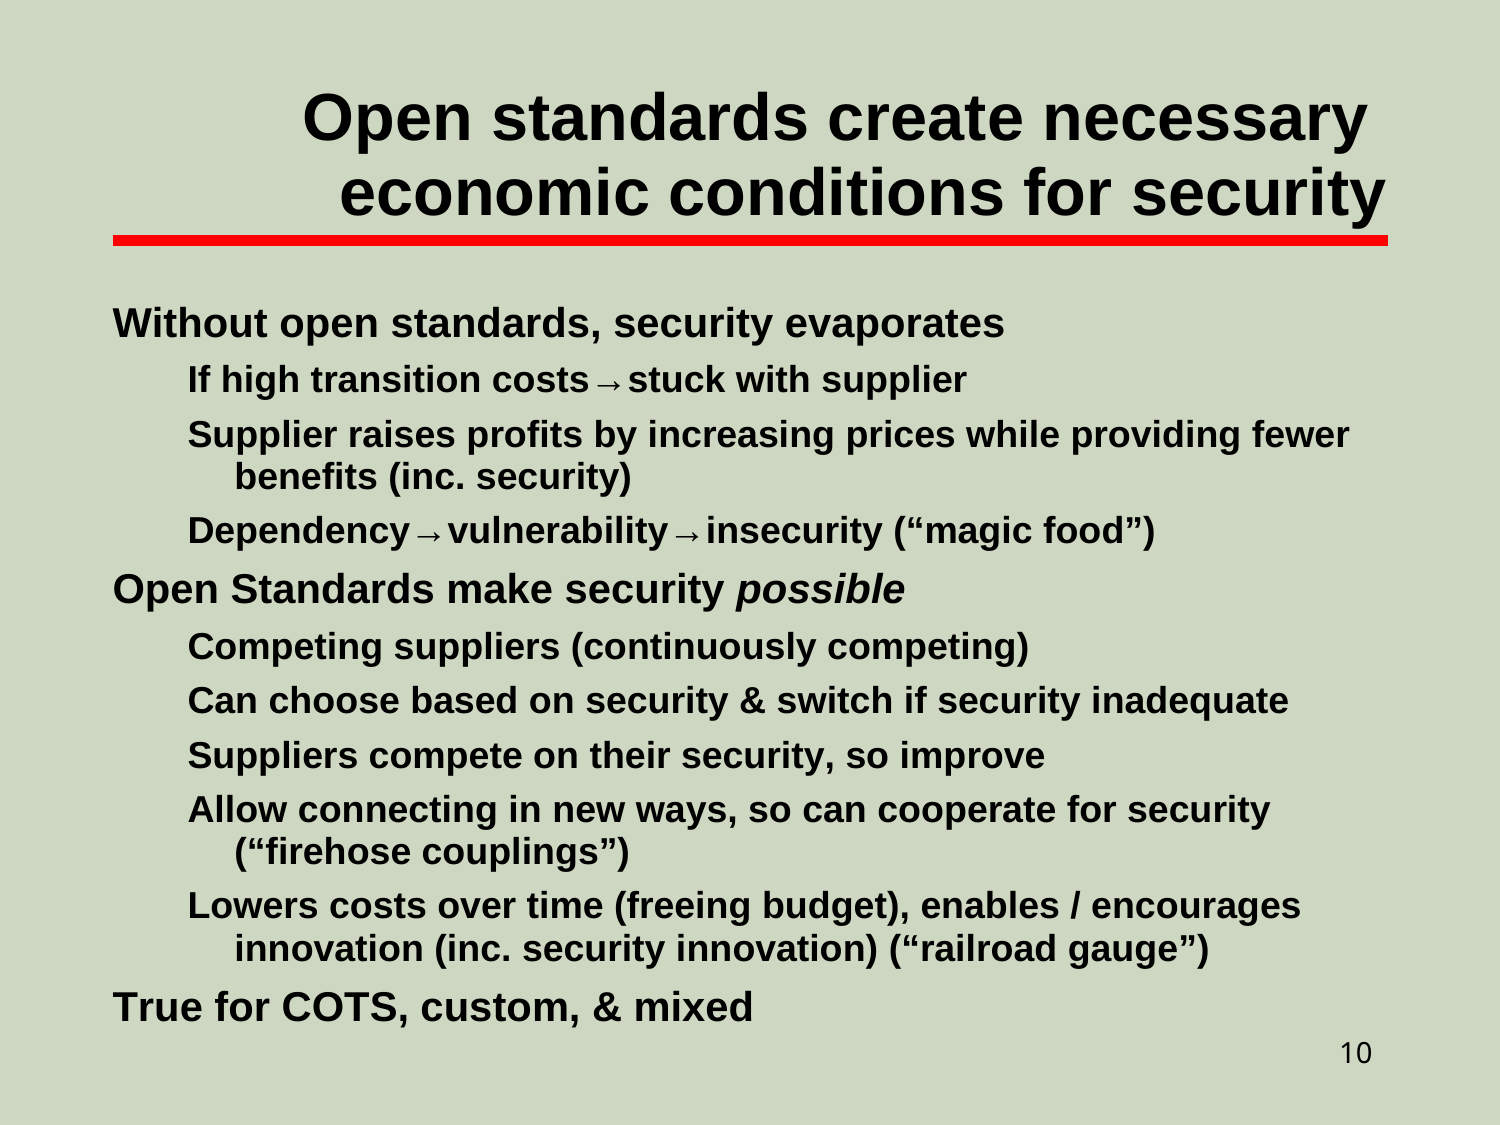

# Open standards create necessary economic conditions for security
Without open standards, security evaporates
If high transition costs→stuck with supplier
Supplier raises profits by increasing prices while providing fewer benefits (inc. security)
Dependency→vulnerability→insecurity (“magic food”)
Open Standards make security possible
Competing suppliers (continuously competing)
Can choose based on security & switch if security inadequate
Suppliers compete on their security, so improve
Allow connecting in new ways, so can cooperate for security (“firehose couplings”)
Lowers costs over time (freeing budget), enables / encourages innovation (inc. security innovation) (“railroad gauge”)
True for COTS, custom, & mixed